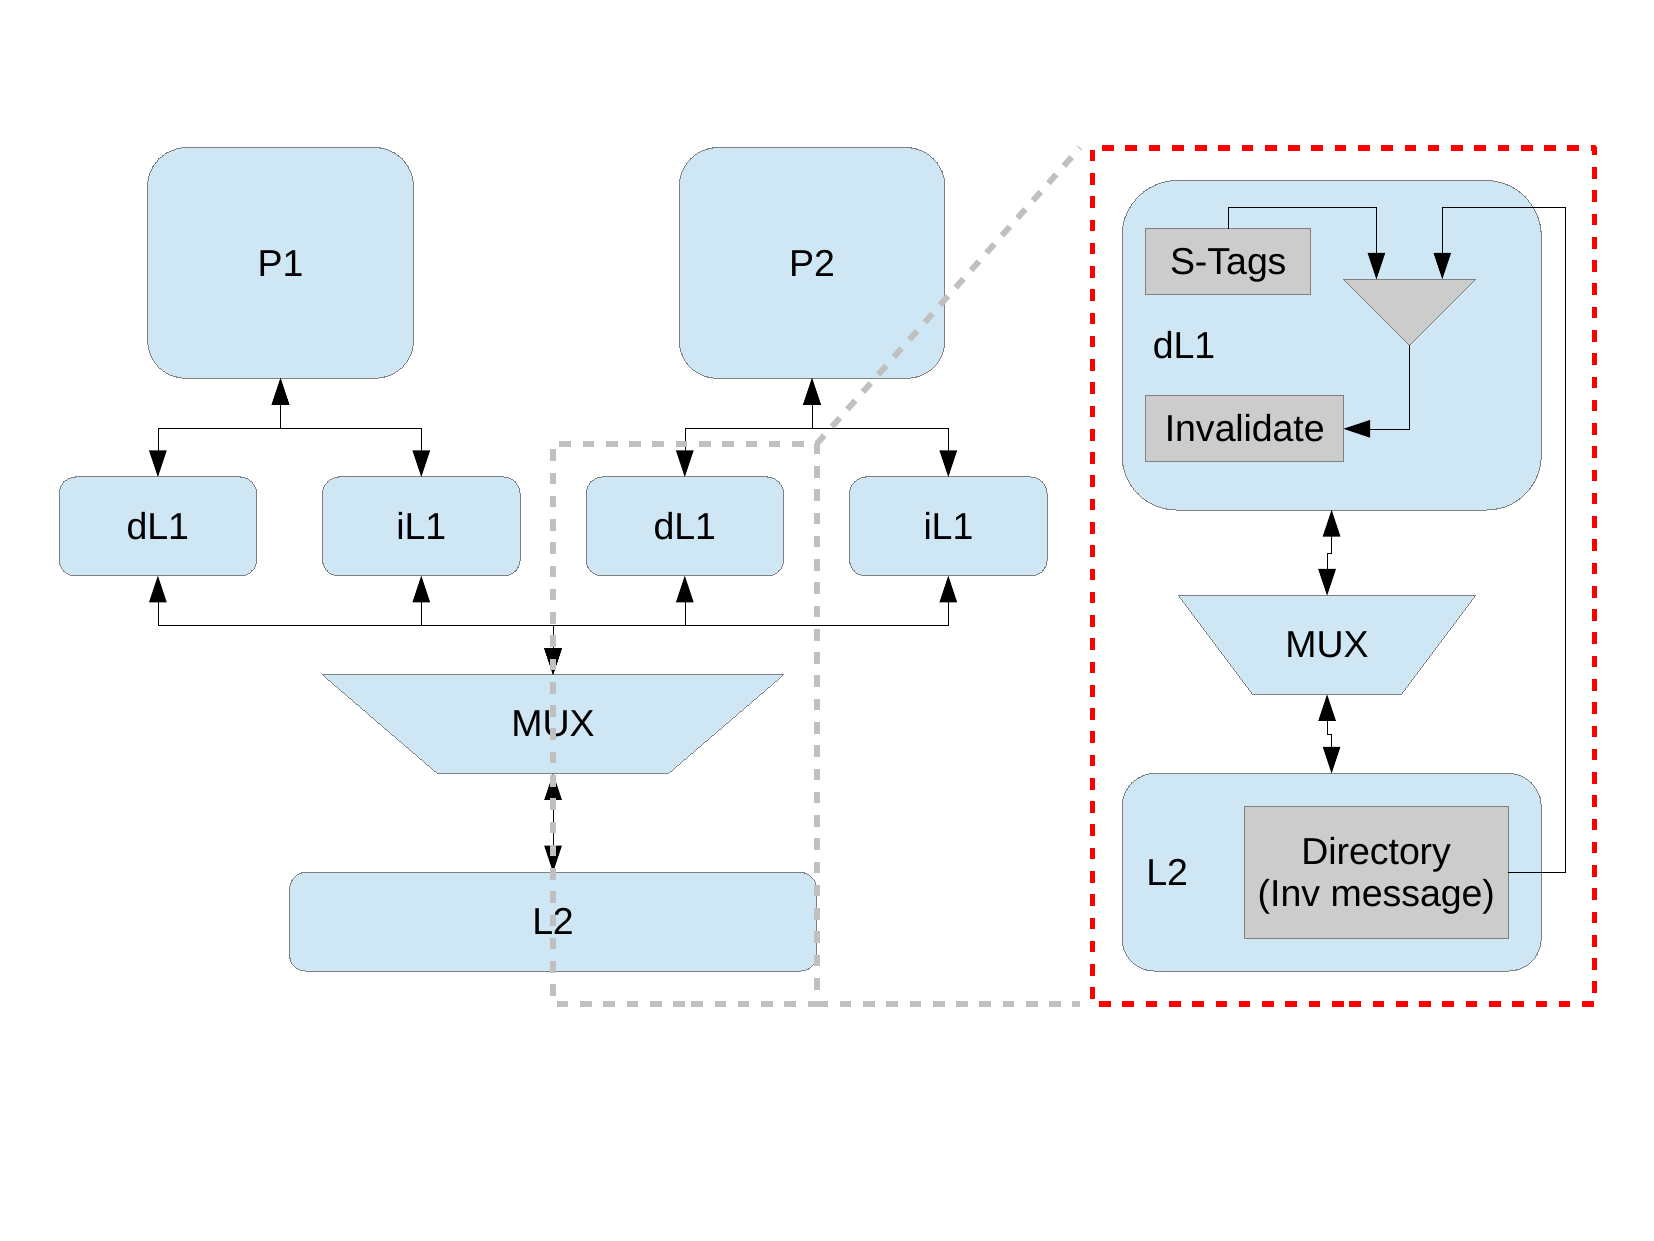

P1
P2
dL1
S-Tags
Invalidate
dL1
iL1
dL1
iL1
MUX
MUX
L2
Directory
(Inv message)
L2